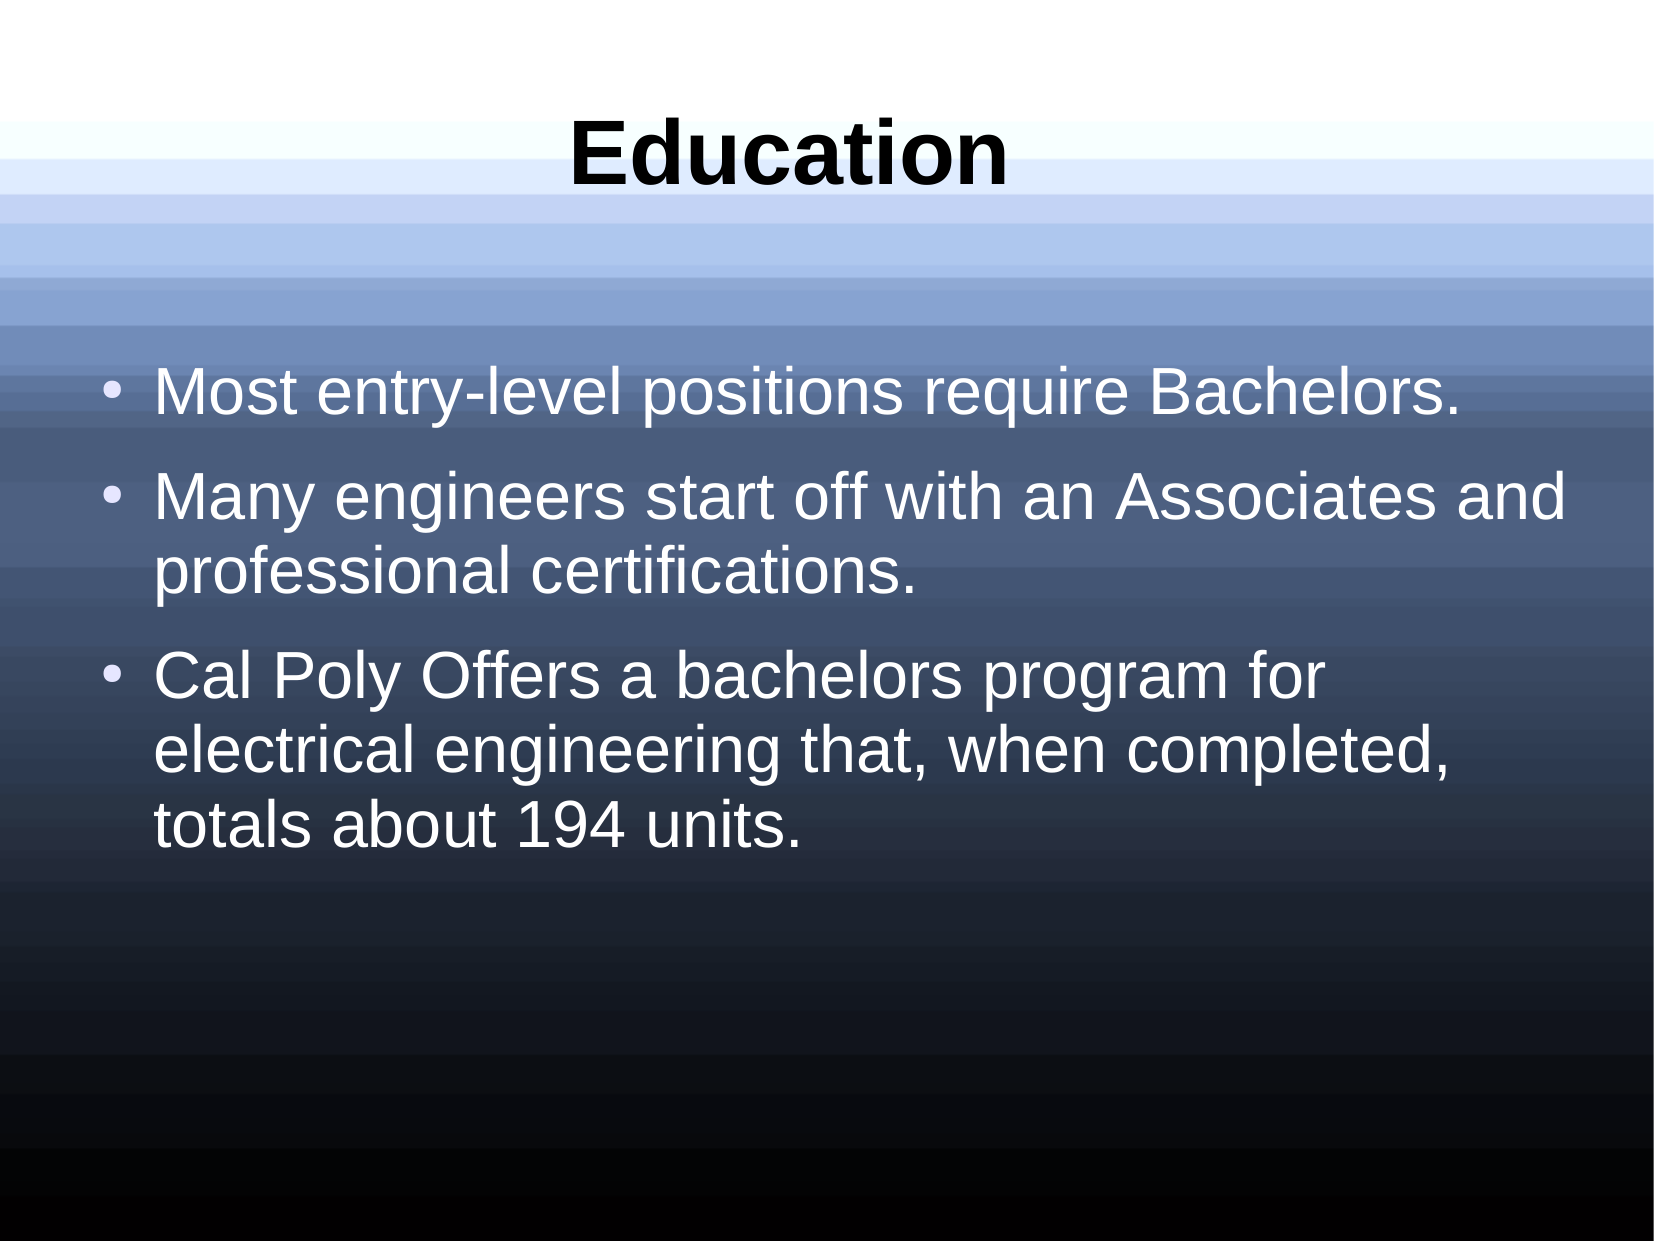

# Education
Most entry-level positions require Bachelors.
Many engineers start off with an Associates and professional certifications.
Cal Poly Offers a bachelors program for electrical engineering that, when completed, totals about 194 units.